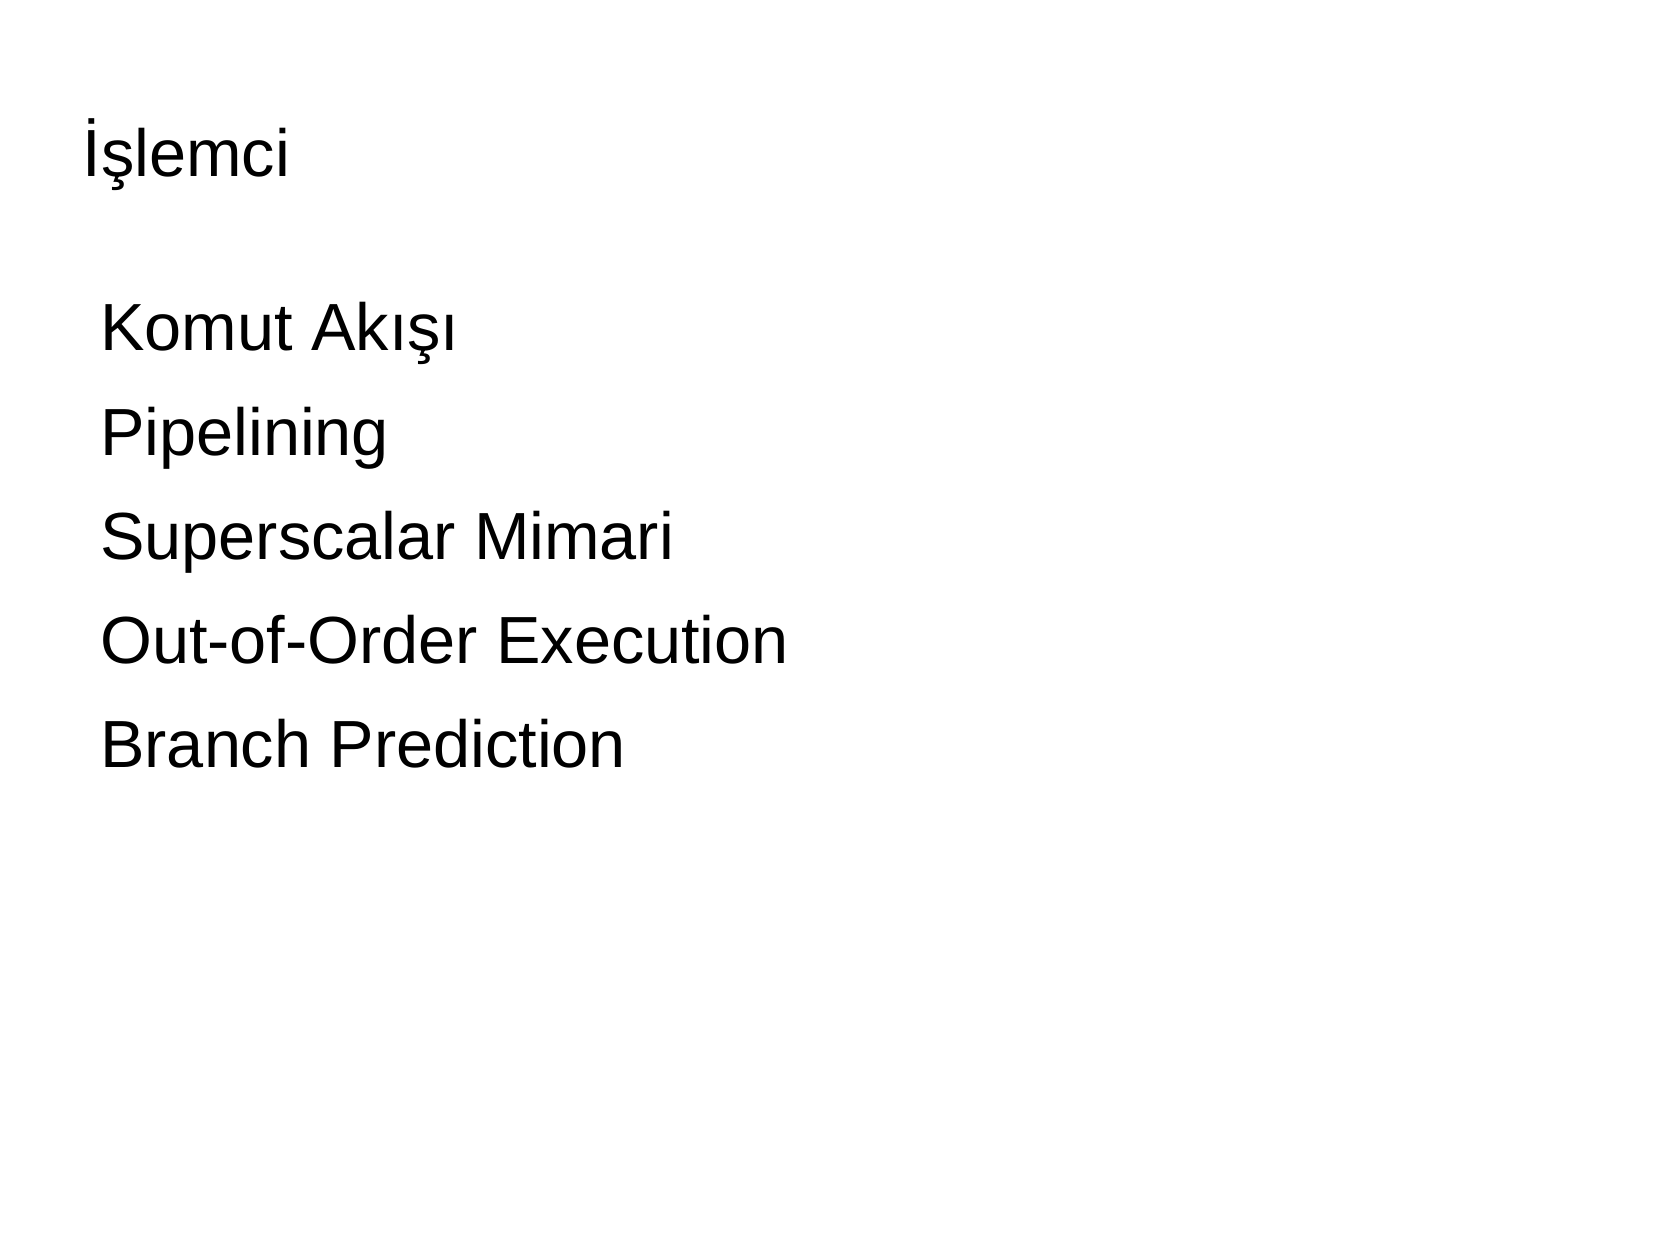

# İşlemci
Komut Akışı
Pipelining
Superscalar Mimari
Out-of-Order Execution
Branch Prediction